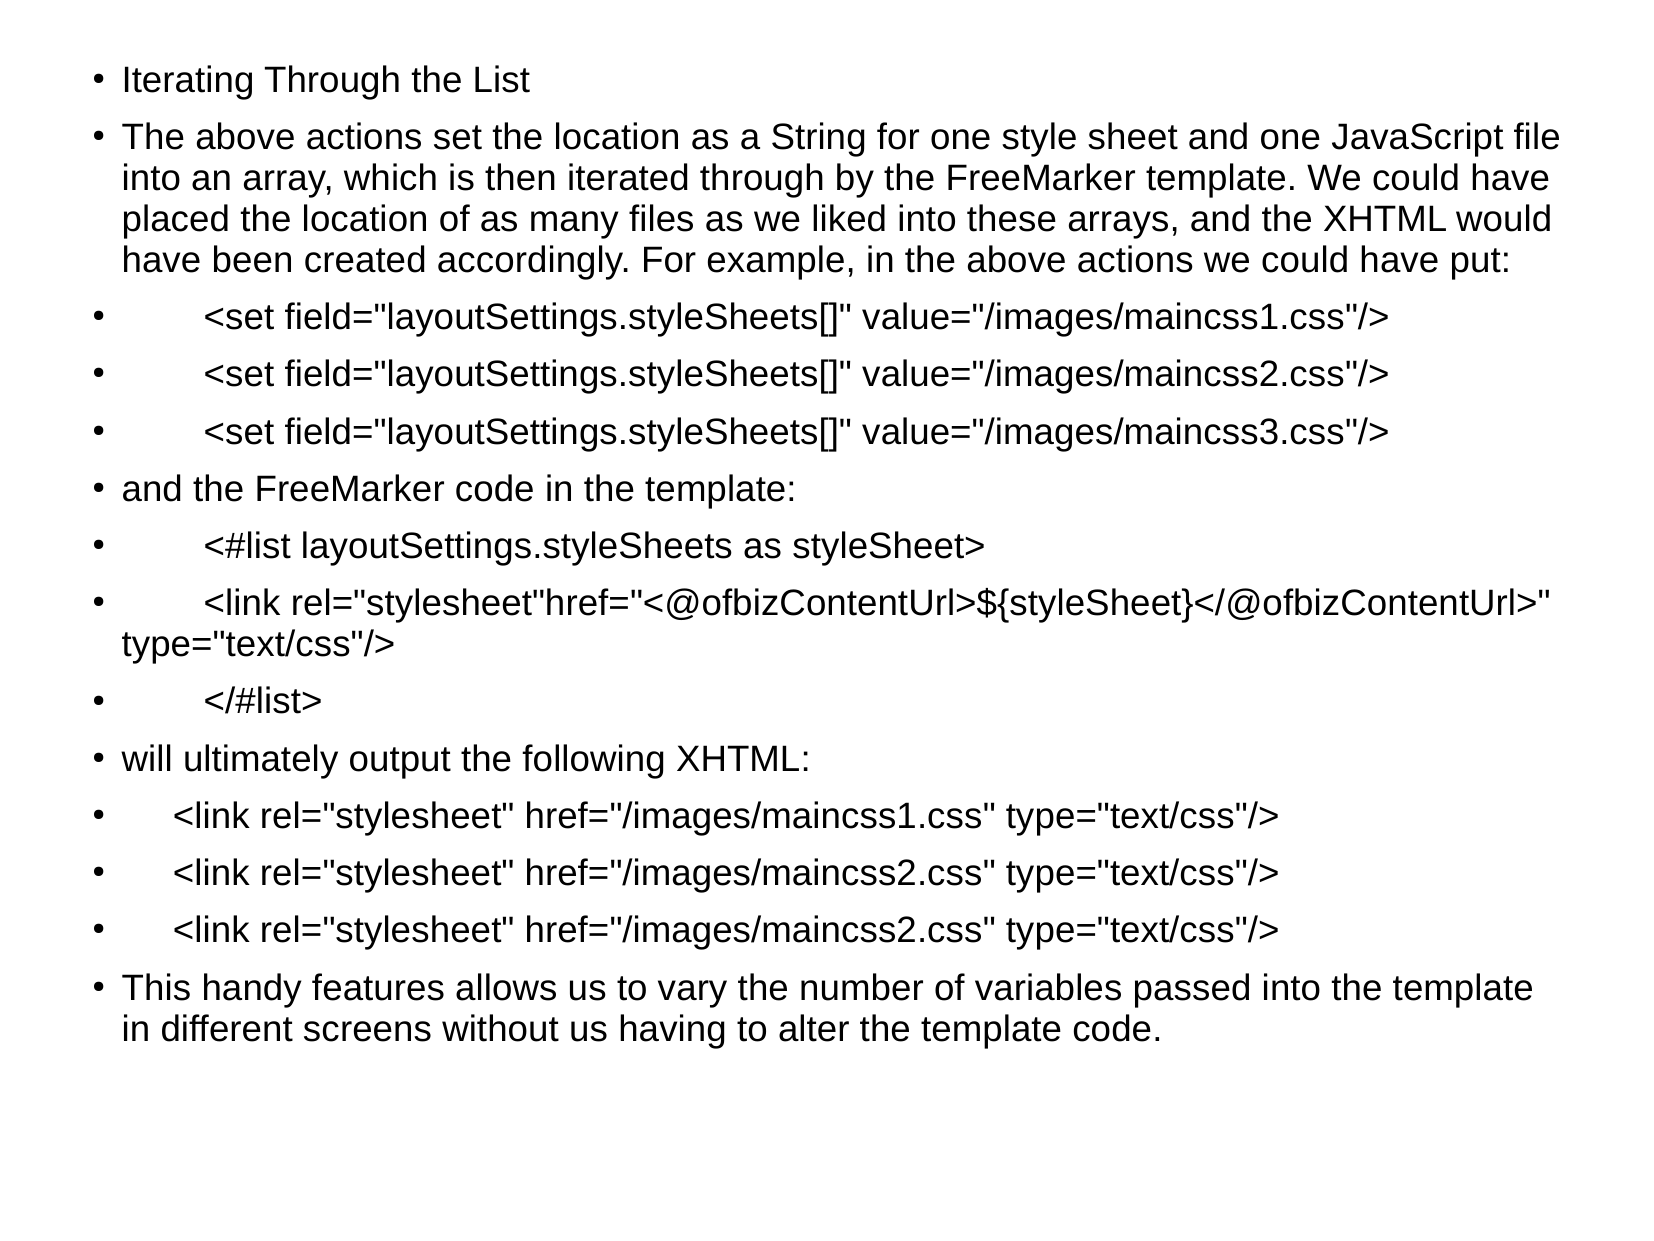

#
Iterating Through the List
The above actions set the location as a String for one style sheet and one JavaScript file into an array, which is then iterated through by the FreeMarker template. We could have placed the location of as many files as we liked into these arrays, and the XHTML would have been created accordingly. For example, in the above actions we could have put:
 <set field="layoutSettings.styleSheets[]" value="/images/maincss1.css"/>
 <set field="layoutSettings.styleSheets[]" value="/images/maincss2.css"/>
 <set field="layoutSettings.styleSheets[]" value="/images/maincss3.css"/>
and the FreeMarker code in the template:
 <#list layoutSettings.styleSheets as styleSheet>
 <link rel="stylesheet"href="<@ofbizContentUrl>${styleSheet}</@ofbizContentUrl>" type="text/css"/>
 </#list>
will ultimately output the following XHTML:
 <link rel="stylesheet" href="/images/maincss1.css" type="text/css"/>
 <link rel="stylesheet" href="/images/maincss2.css" type="text/css"/>
 <link rel="stylesheet" href="/images/maincss2.css" type="text/css"/>
This handy features allows us to vary the number of variables passed into the template in different screens without us having to alter the template code.